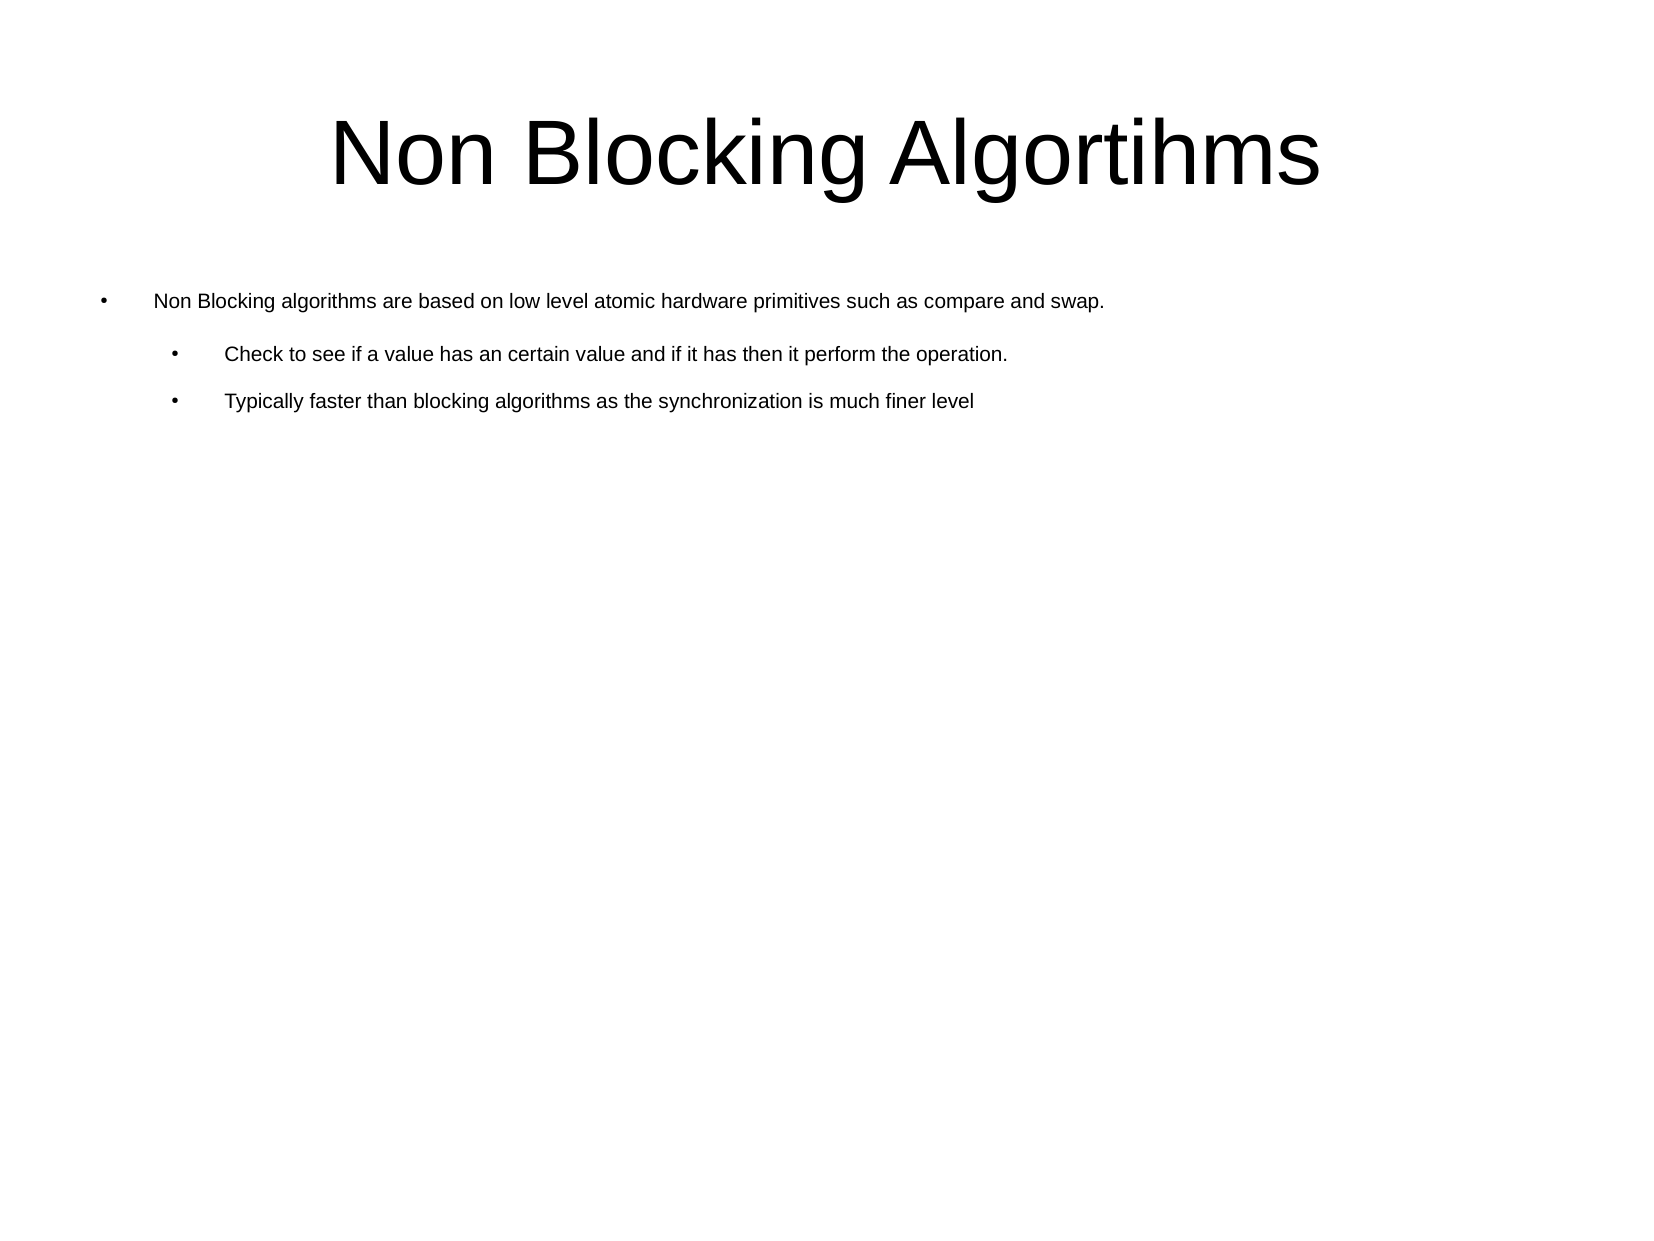

# Non Blocking Algortihms
Non Blocking algorithms are based on low level atomic hardware primitives such as compare and swap.
Check to see if a value has an certain value and if it has then it perform the operation.
Typically faster than blocking algorithms as the synchronization is much finer level